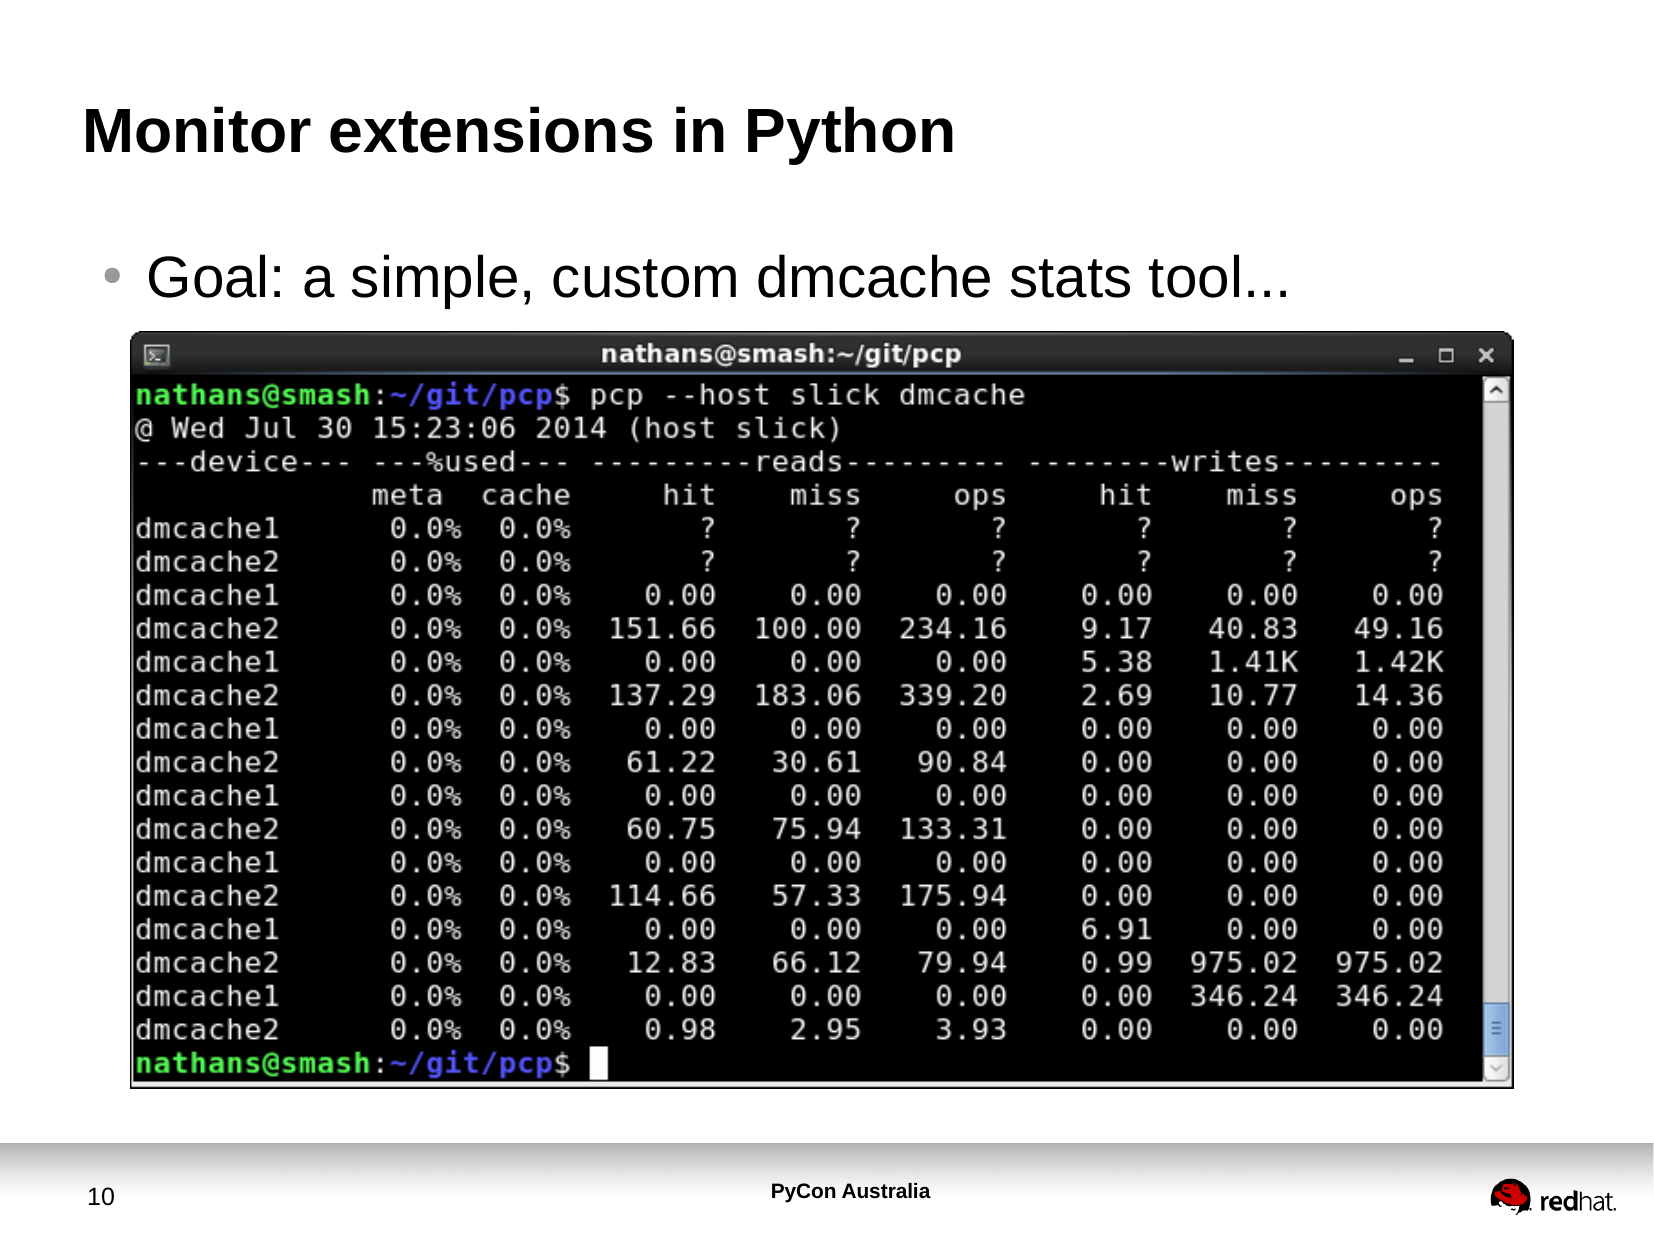

# Monitor extensions in Python
Goal: a simple, custom dmcache stats tool...